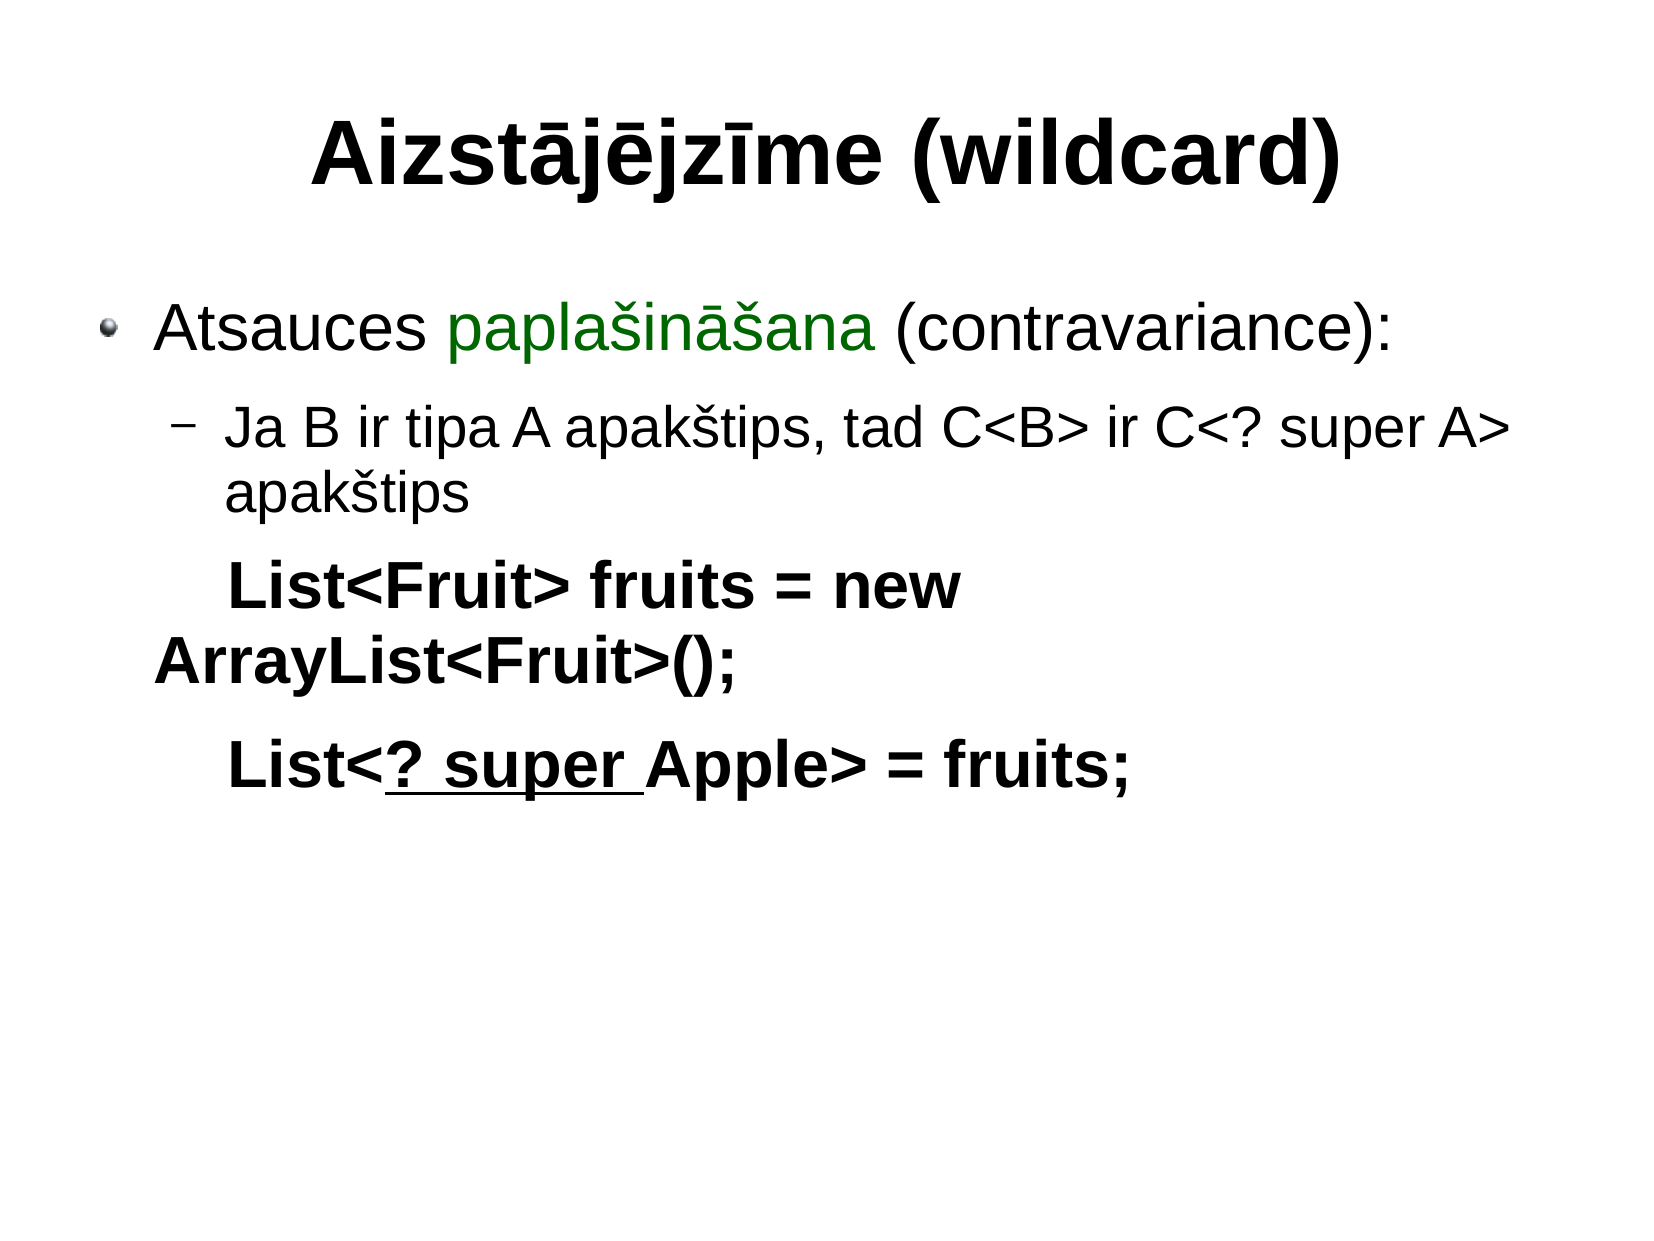

# Aizstājējzīme (wildcard)
Atsauces paplašināšana (contravariance):
Ja B ir tipa A apakštips, tad C<B> ir C<? super A> apakštips
	List<Fruit> fruits = new ArrayList<Fruit>();
	List<? super Apple> = fruits;